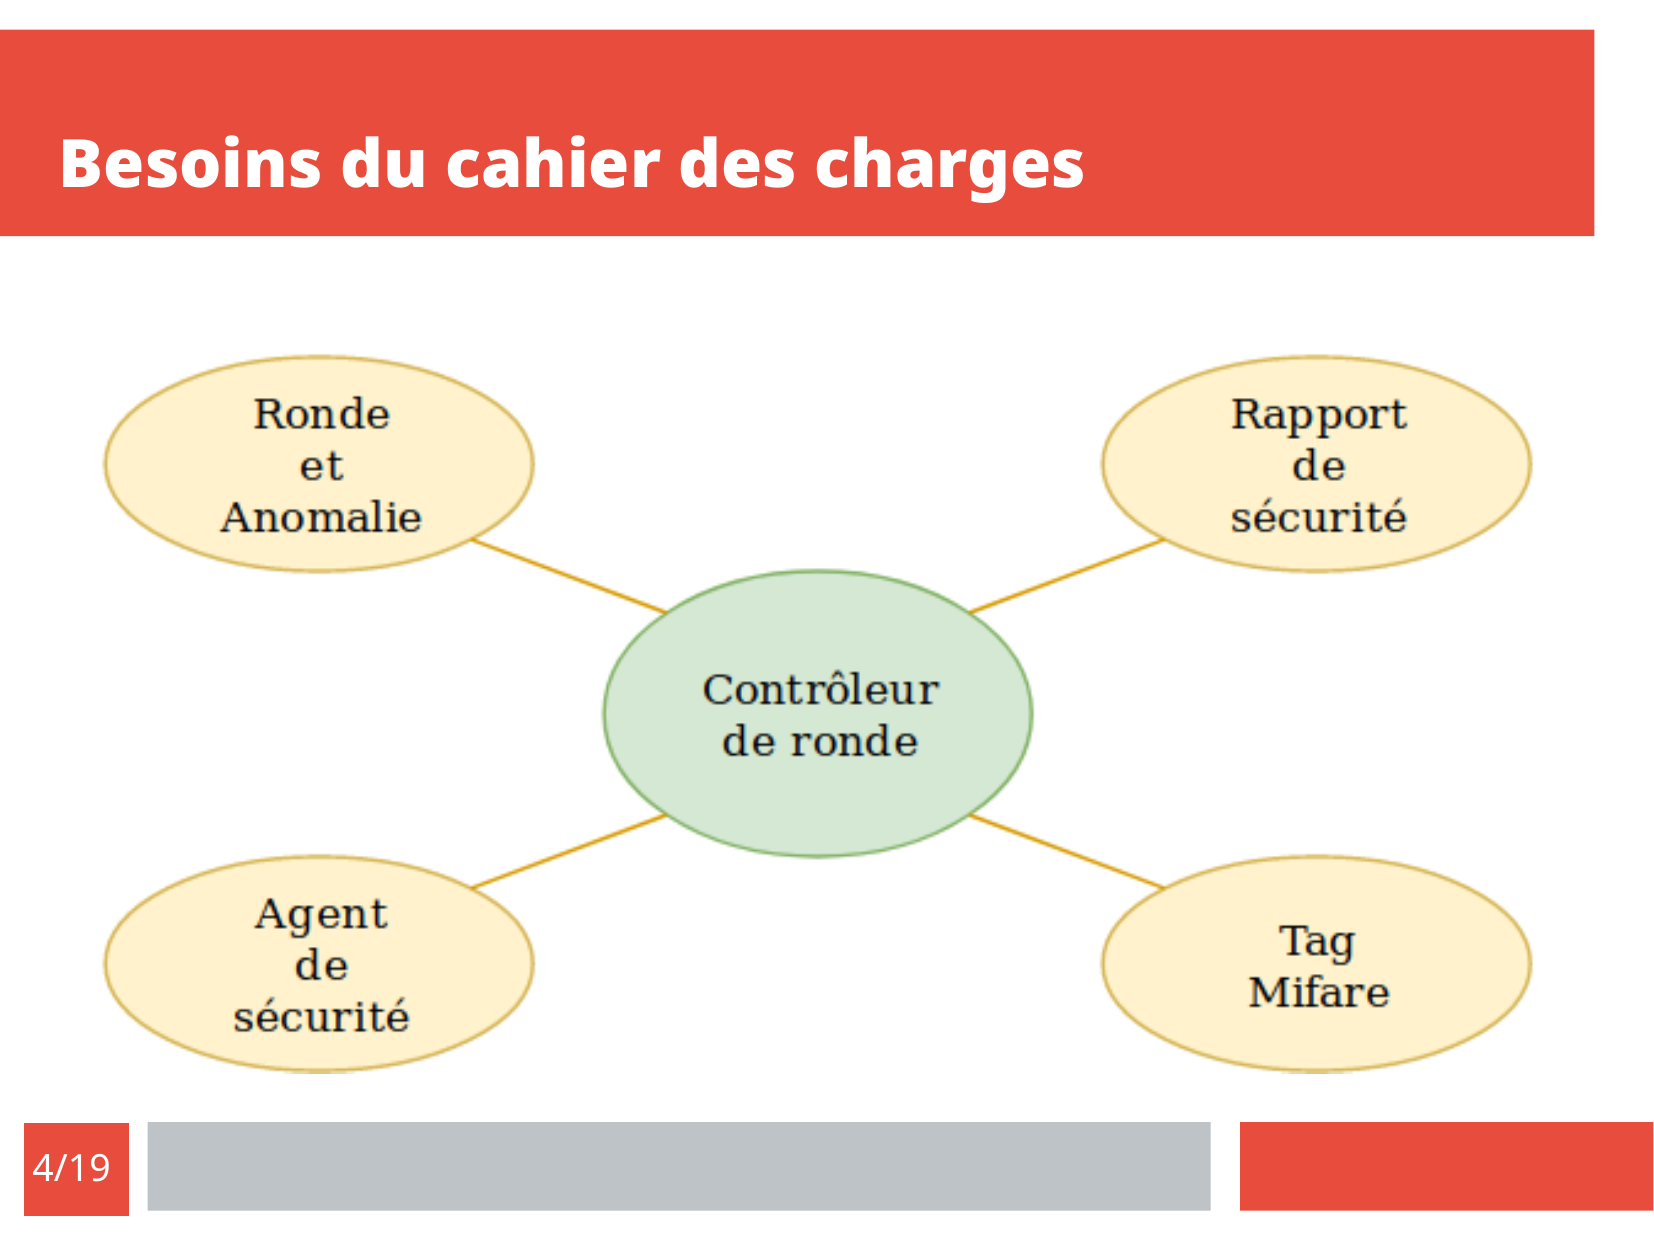

# Besoins du cahier des charges
4